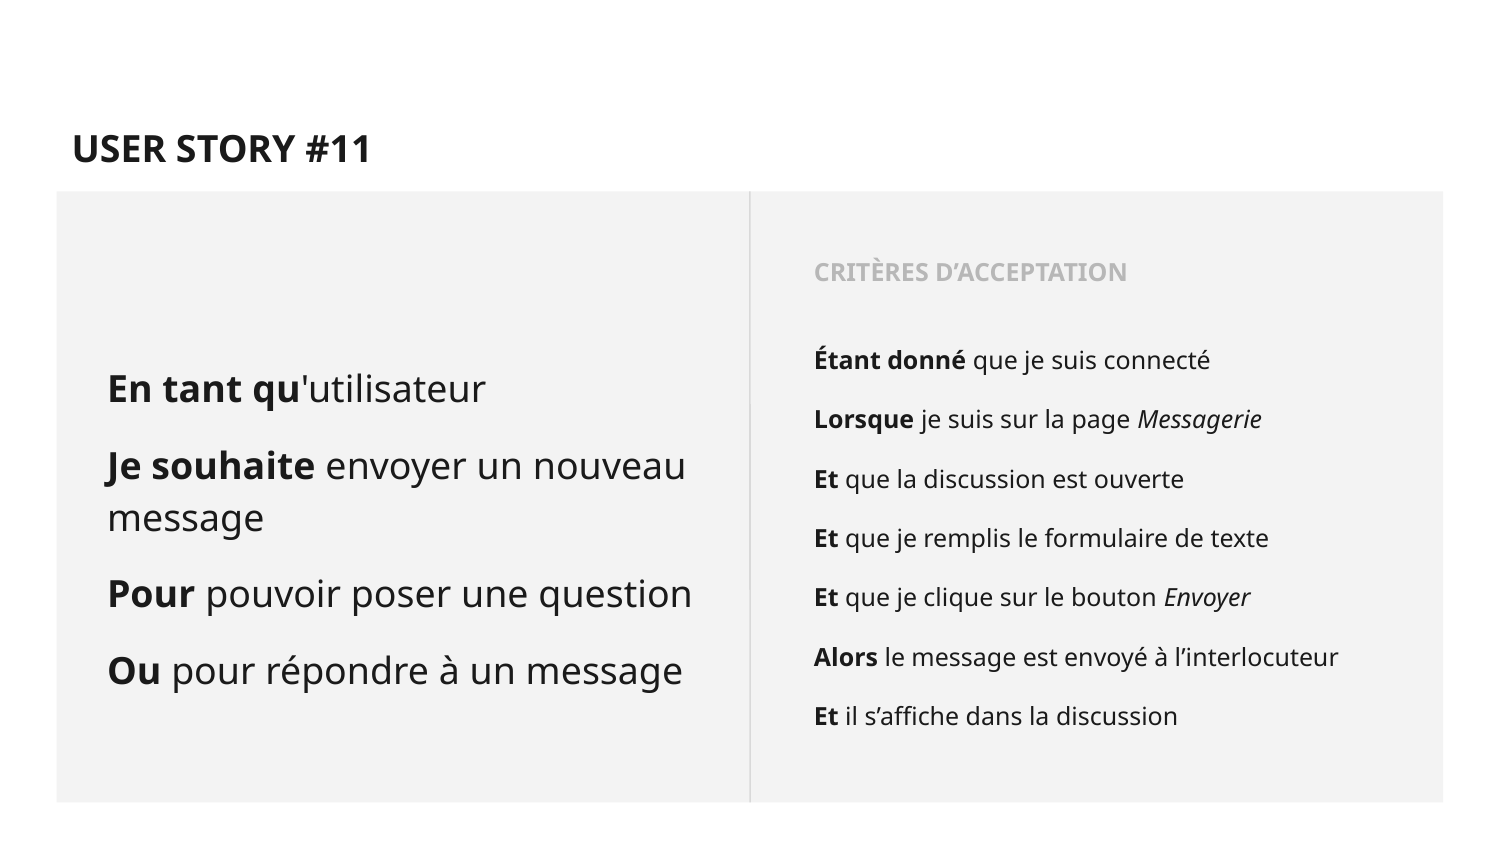

# USER STORY #11
CRITÈRES D’ACCEPTATION
Étant donné que je suis connecté
Lorsque je suis sur la page Messagerie
Et que la discussion est ouverte
Et que je remplis le formulaire de texte
Et que je clique sur le bouton Envoyer
Alors le message est envoyé à l’interlocuteur
Et il s’affiche dans la discussion
En tant qu'utilisateur
Je souhaite envoyer un nouveau message
Pour pouvoir poser une question
Ou pour répondre à un message